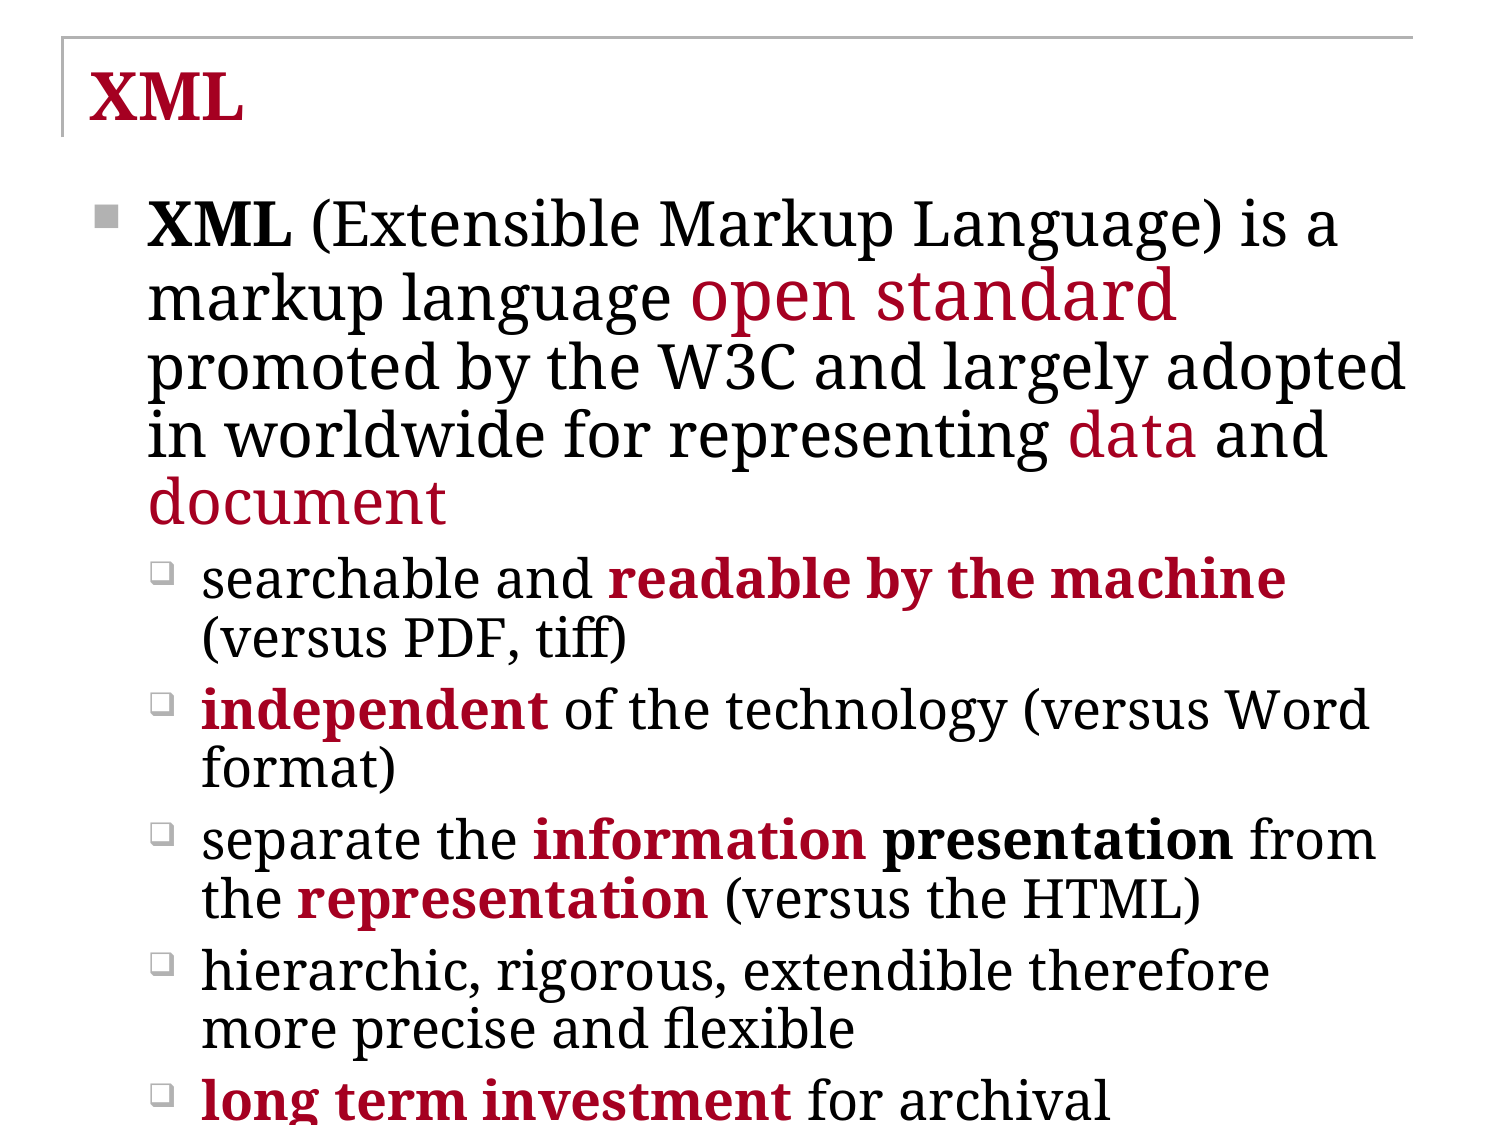

# XML
XML (Extensible Markup Language) is a markup language open standard promoted by the W3C and largely adopted in worldwide for representing data and document
searchable and readable by the machine
(versus PDF, tiff)
independent of the technology (versus Word format)
separate the information presentation from the representation (versus the HTML)
hierarchic, rigorous, extendible therefore more precise and flexible
long term investment for archival